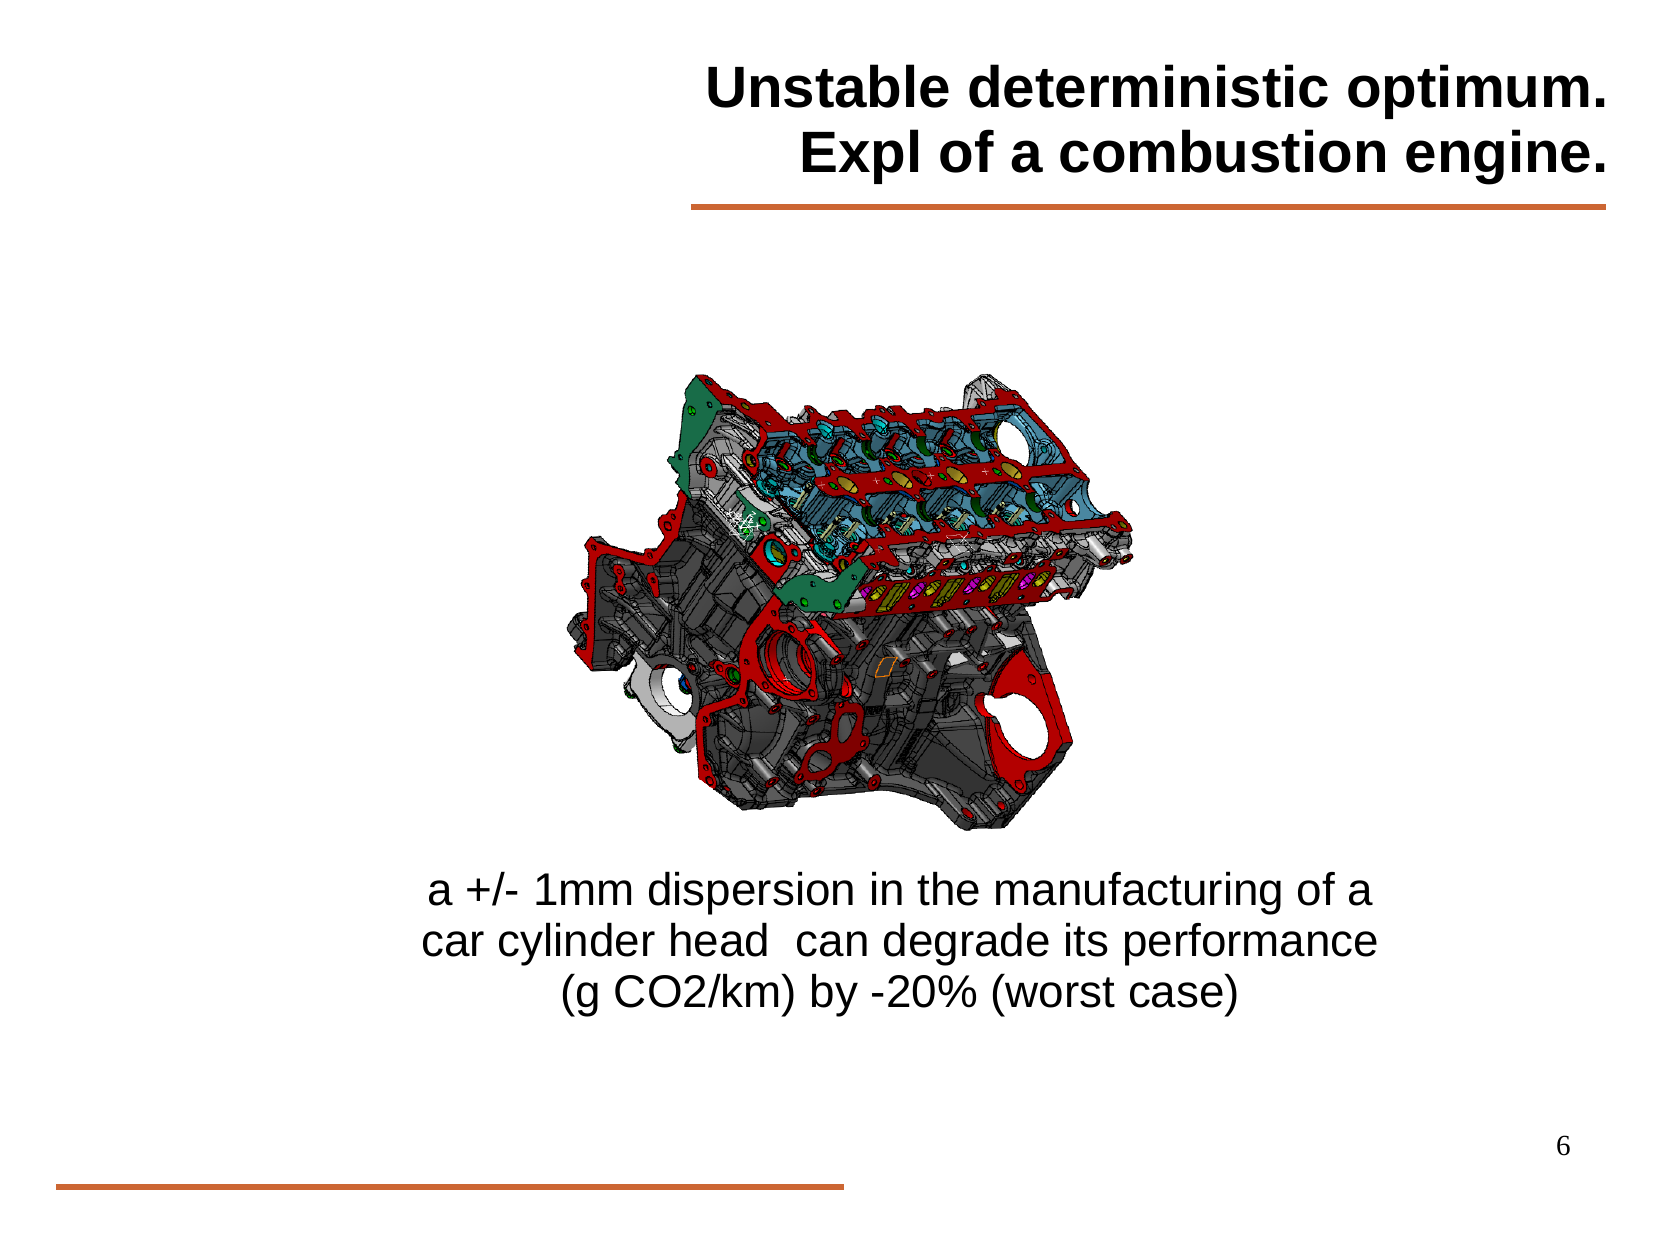

Unstable deterministic optimum.
Expl of a combustion engine.
a +/- 1mm dispersion in the manufacturing of a car cylinder head can degrade its performance (g CO2/km) by -20% (worst case)
6